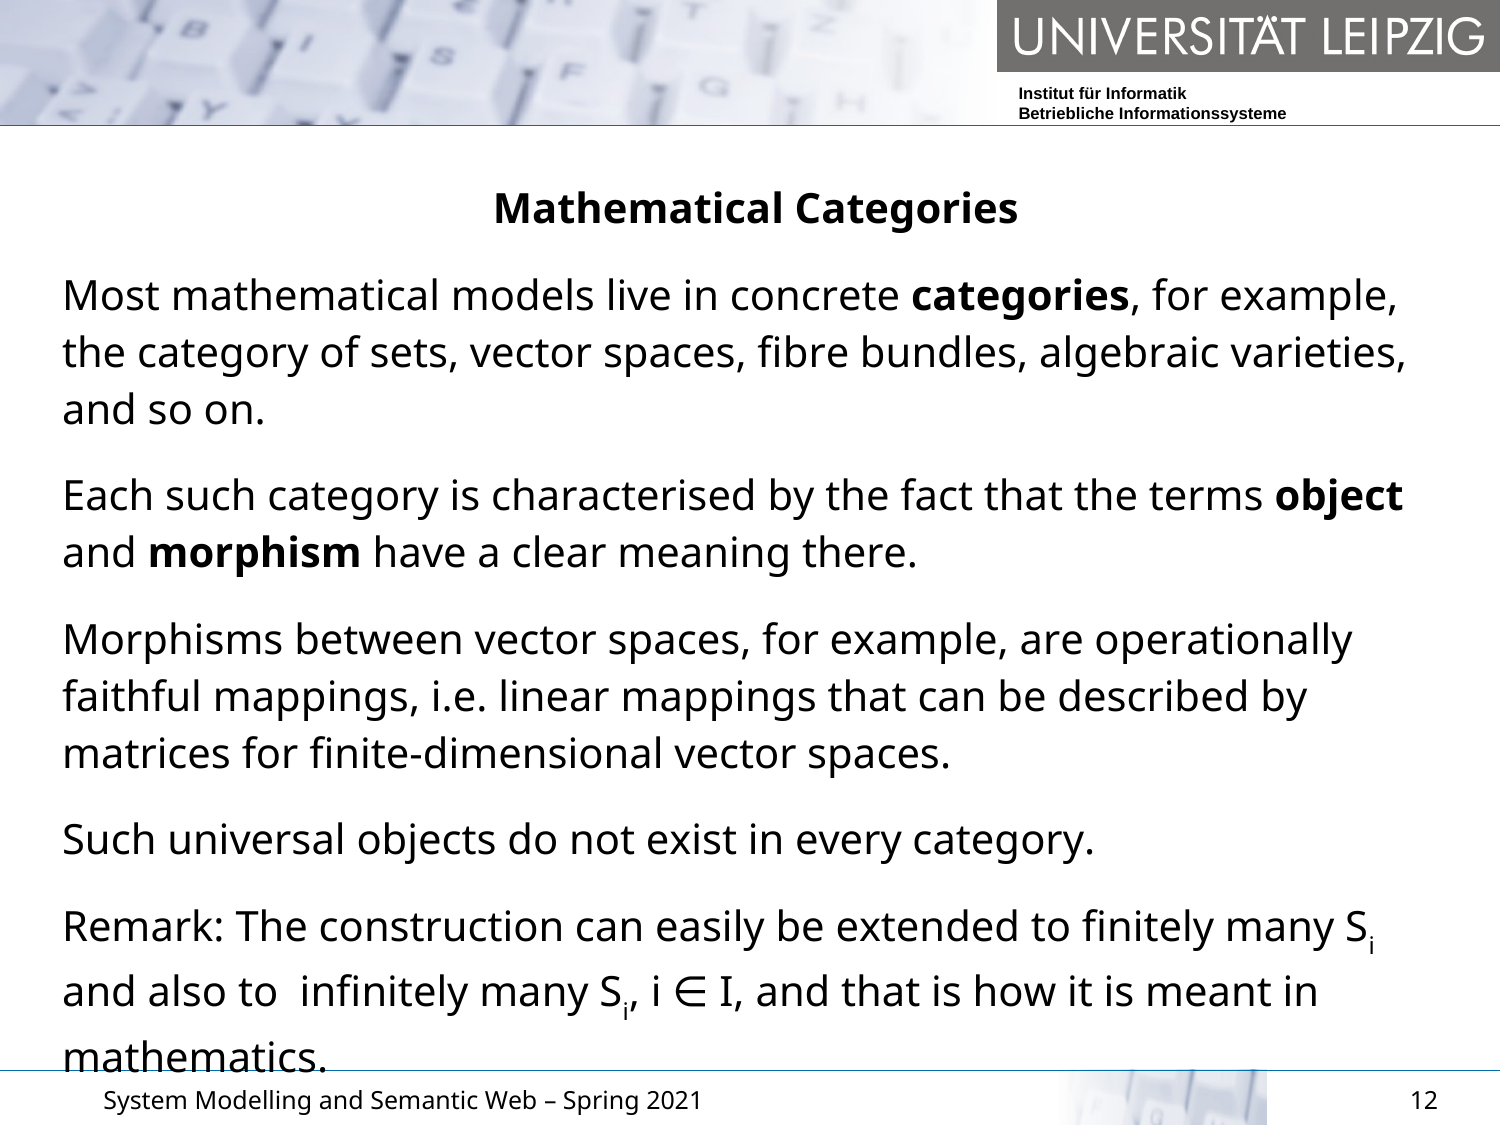

# Mathematical Categories
Most mathematical models live in concrete categories, for example, the category of sets, vector spaces, fibre bundles, algebraic varieties, and so on.
Each such category is characterised by the fact that the terms object and morphism have a clear meaning there.
Morphisms between vector spaces, for example, are operationally faithful mappings, i.e. linear mappings that can be described by matrices for finite-dimensional vector spaces.
Such universal objects do not exist in every category.
Remark: The construction can easily be extended to finitely many Si and also to infinitely many Si, i ∈ I, and that is how it is meant in mathematics.
System Modelling and Semantic Web – Spring 2021
12